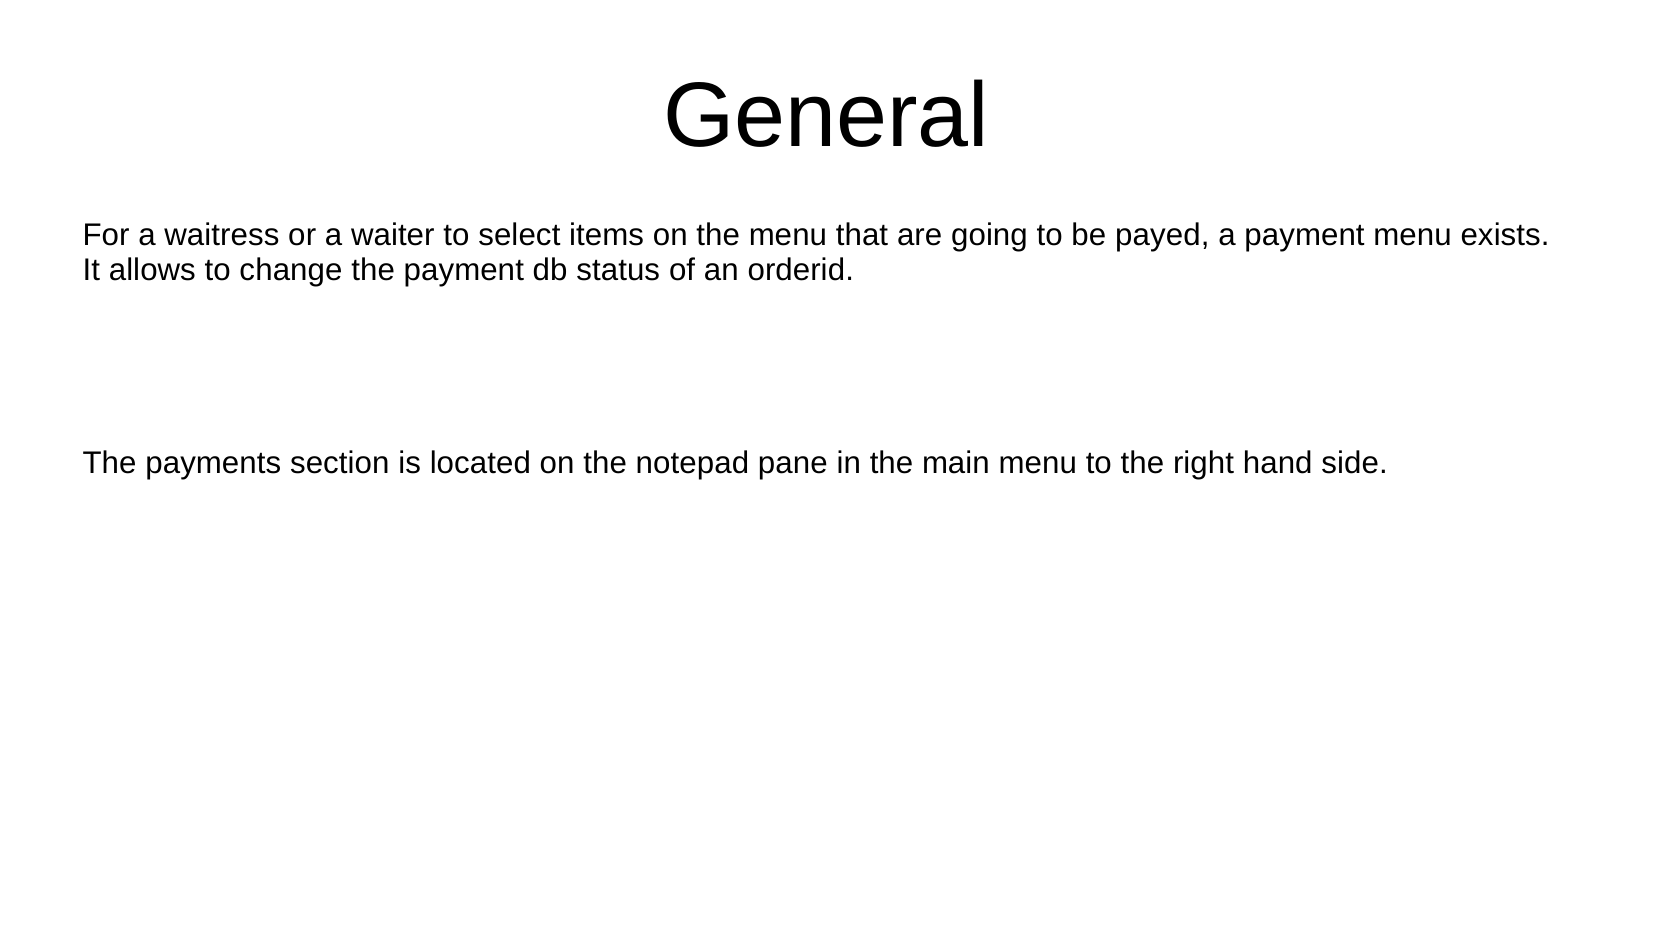

# General
For a waitress or a waiter to select items on the menu that are going to be payed, a payment menu exists. It allows to change the payment db status of an orderid.
The payments section is located on the notepad pane in the main menu to the right hand side.